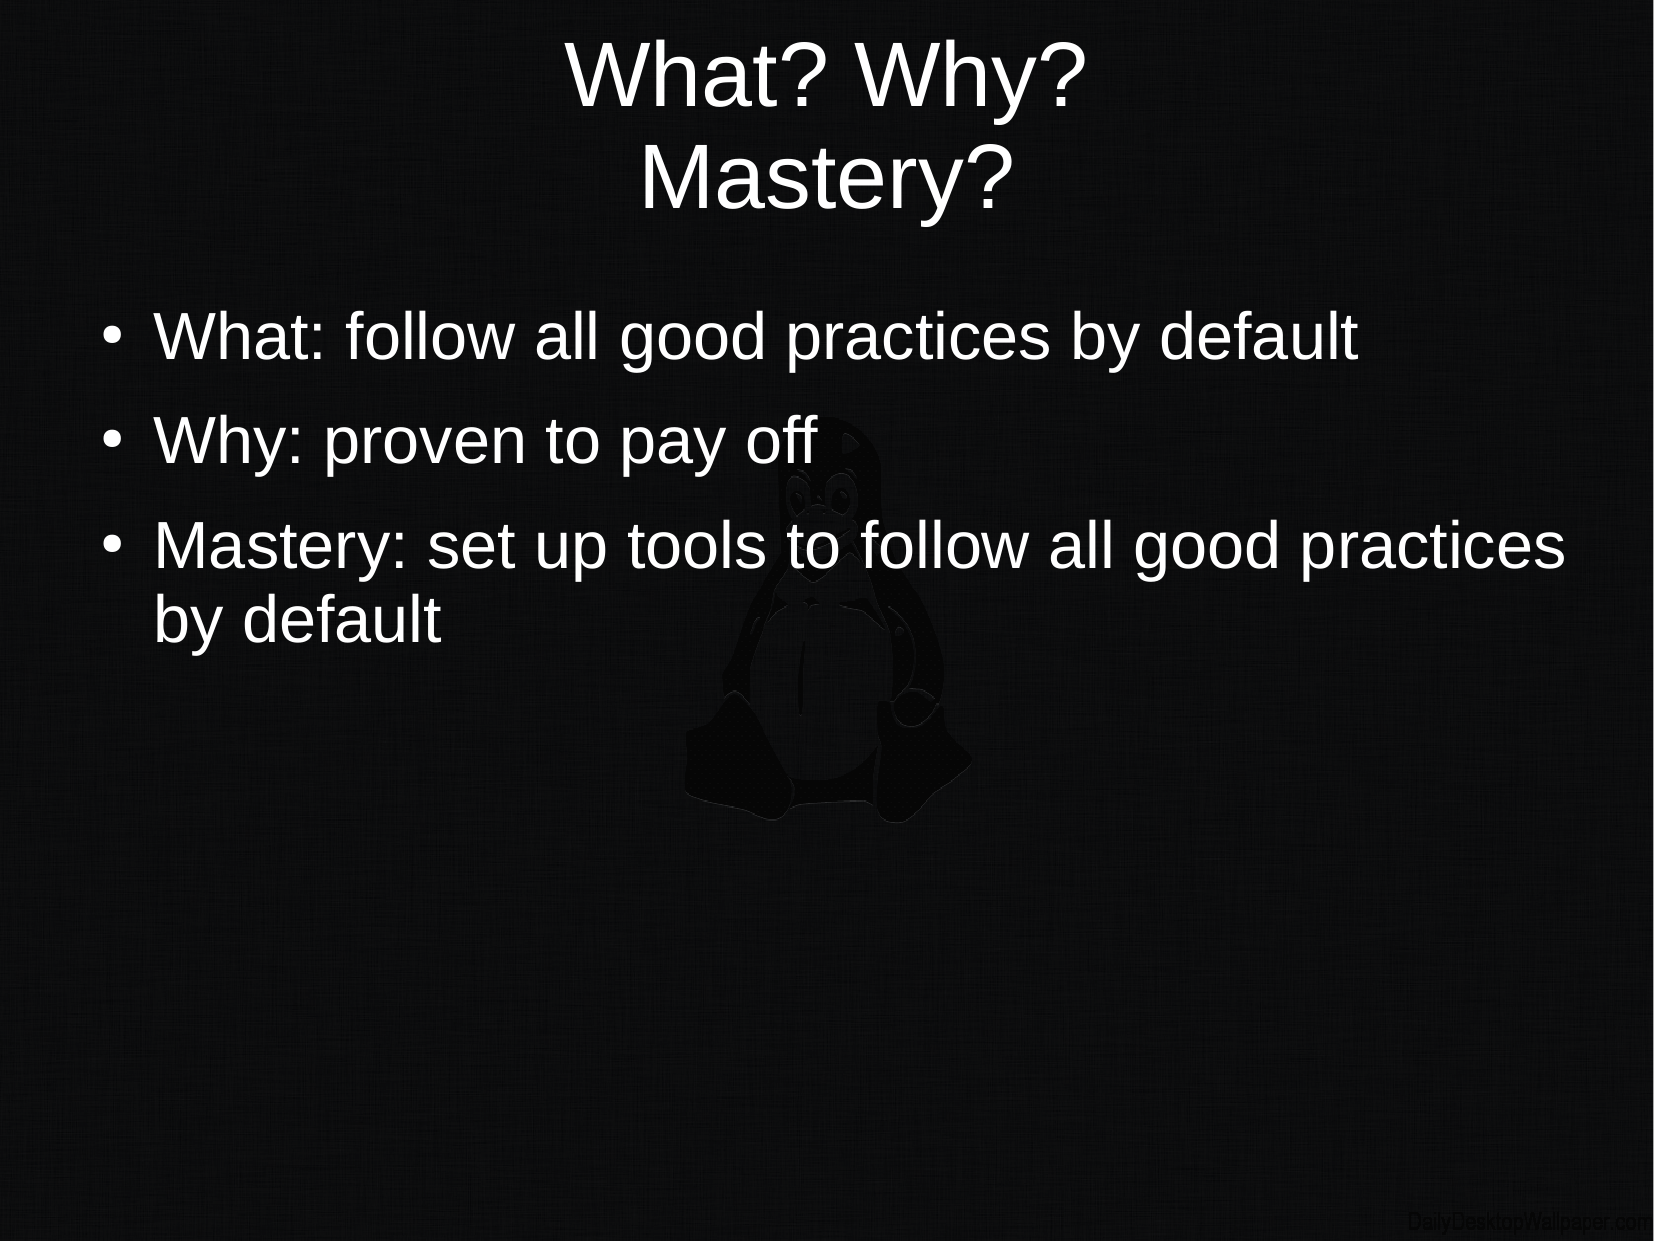

# What? Why? Mastery?
What: follow all good practices by default
Why: proven to pay off
Mastery: set up tools to follow all good practices by default